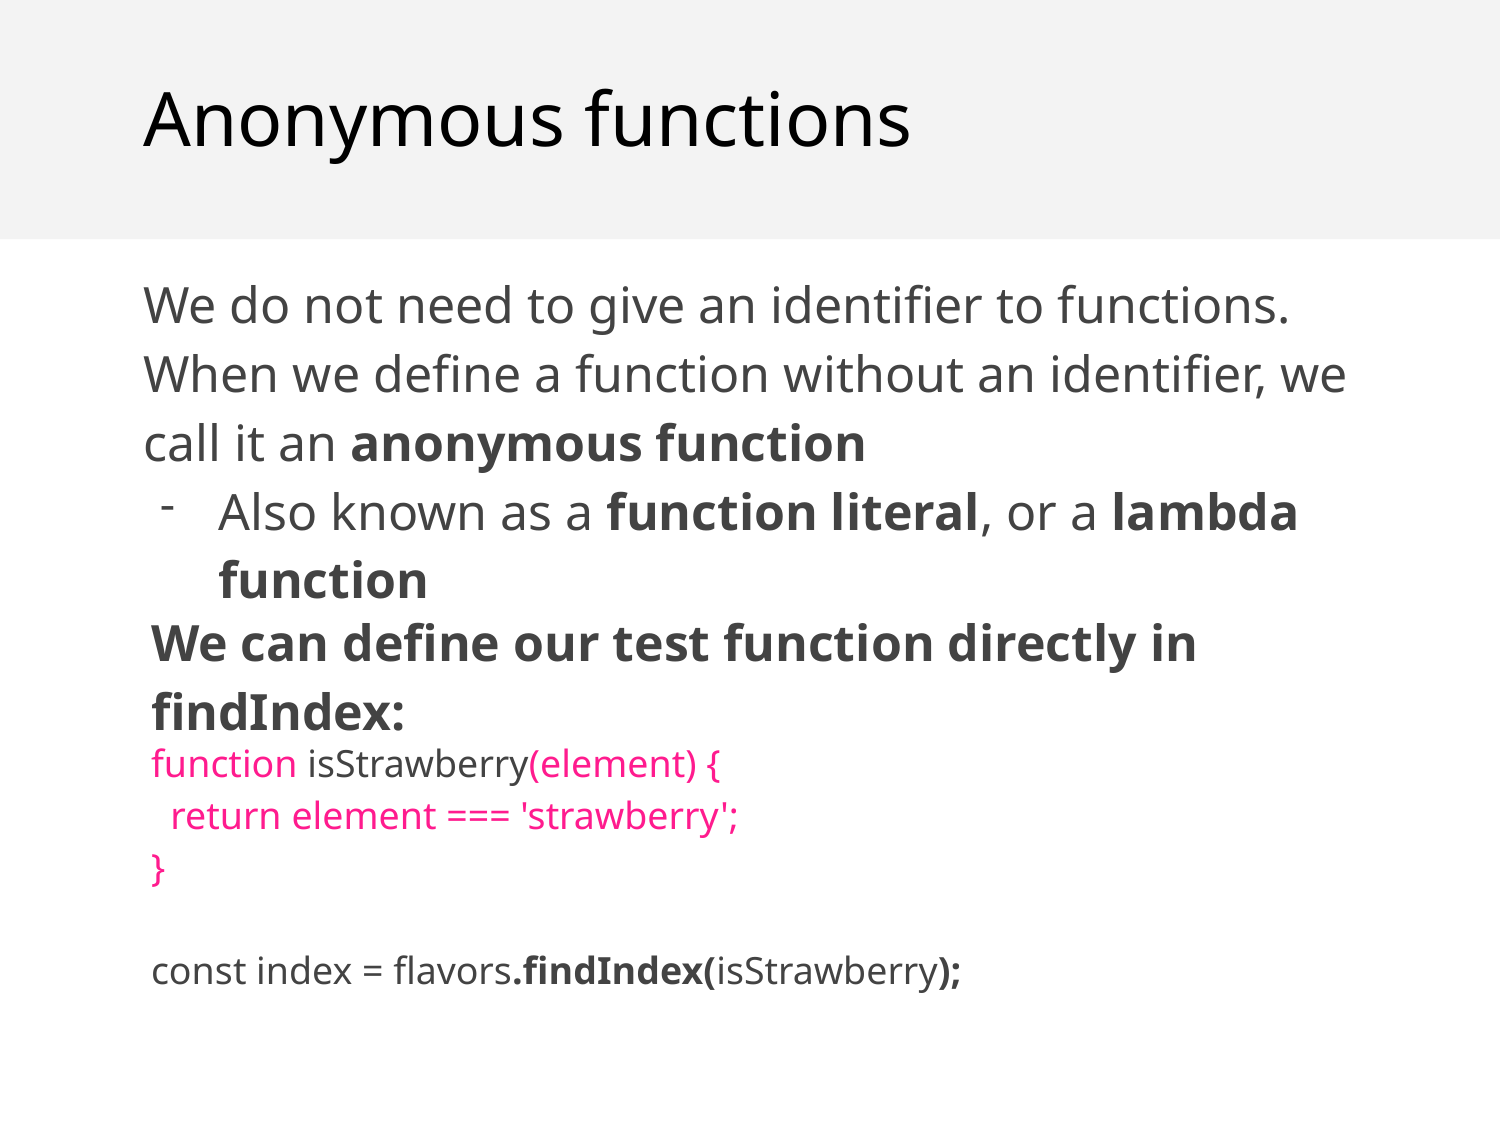

# Anonymous functions
We do not need to give an identifier to functions.
When we define a function without an identifier, we call it an anonymous function
Also known as a function literal, or a lambda function
We can define our test function directly in findIndex:
function isStrawberry(element) {
 return element === 'strawberry';
}
const index = flavors.findIndex(isStrawberry);